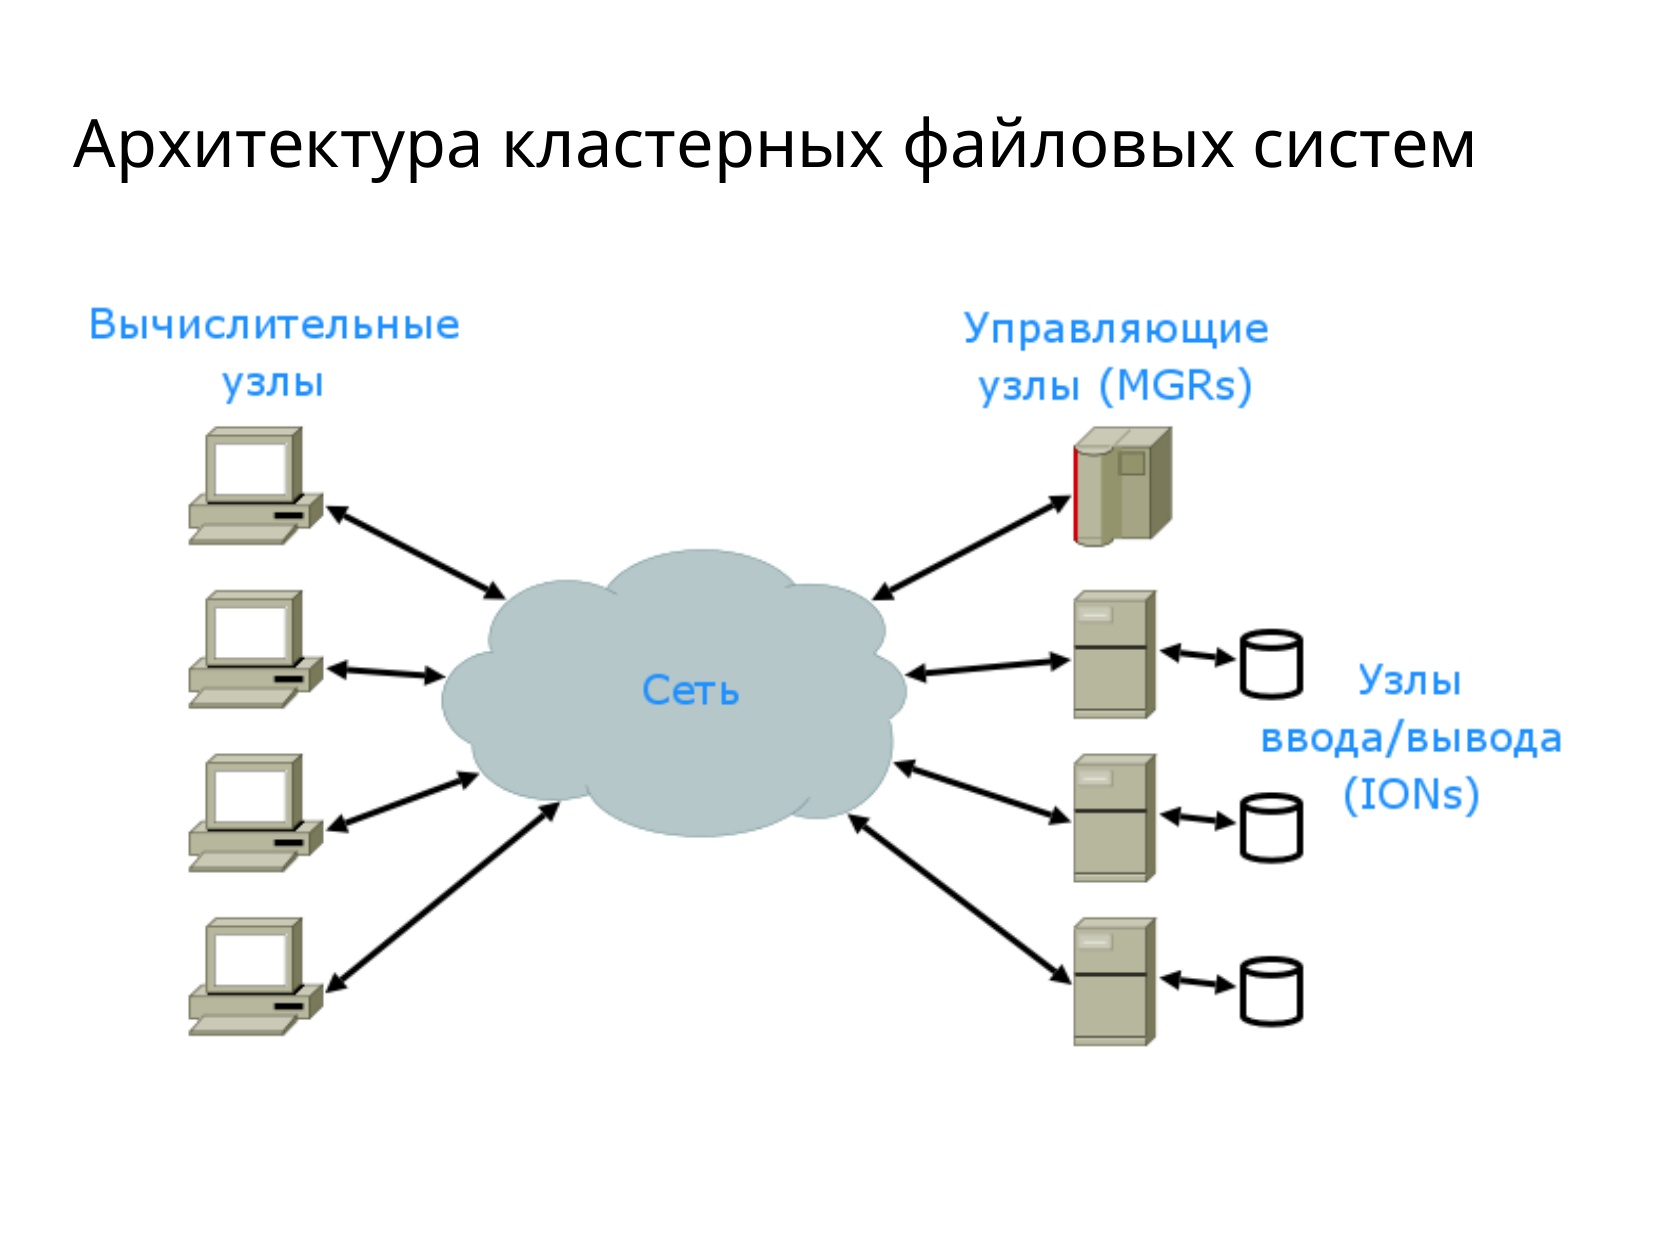

# Кластерные файловые системы
Архитектура кластерных файловых систем